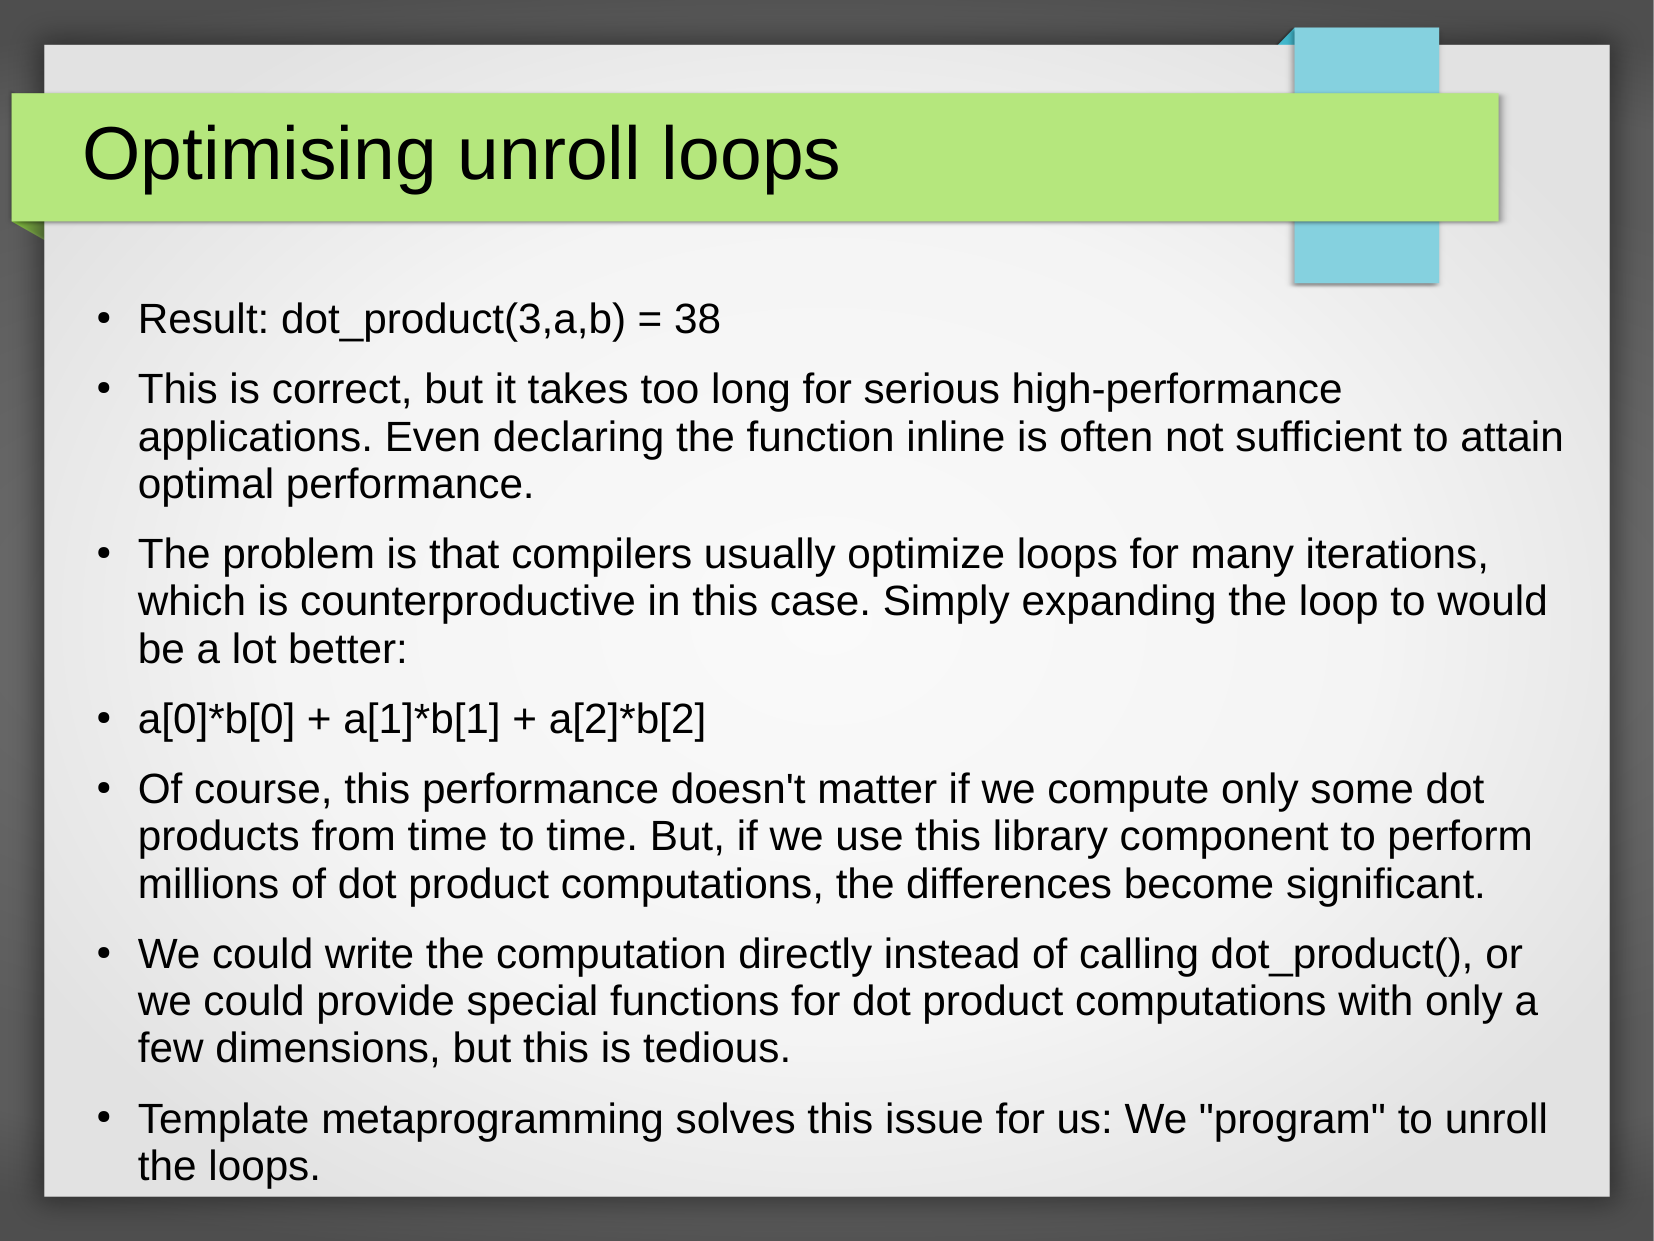

# Optimising unroll loops
Result: dot_product(3,a,b) = 38
This is correct, but it takes too long for serious high-performance applications. Even declaring the function inline is often not sufficient to attain optimal performance.
The problem is that compilers usually optimize loops for many iterations, which is counterproductive in this case. Simply expanding the loop to would be a lot better:
a[0]*b[0] + a[1]*b[1] + a[2]*b[2]
Of course, this performance doesn't matter if we compute only some dot products from time to time. But, if we use this library component to perform millions of dot product computations, the differences become significant.
We could write the computation directly instead of calling dot_product(), or we could provide special functions for dot product computations with only a few dimensions, but this is tedious.
Template metaprogramming solves this issue for us: We "program" to unroll the loops.